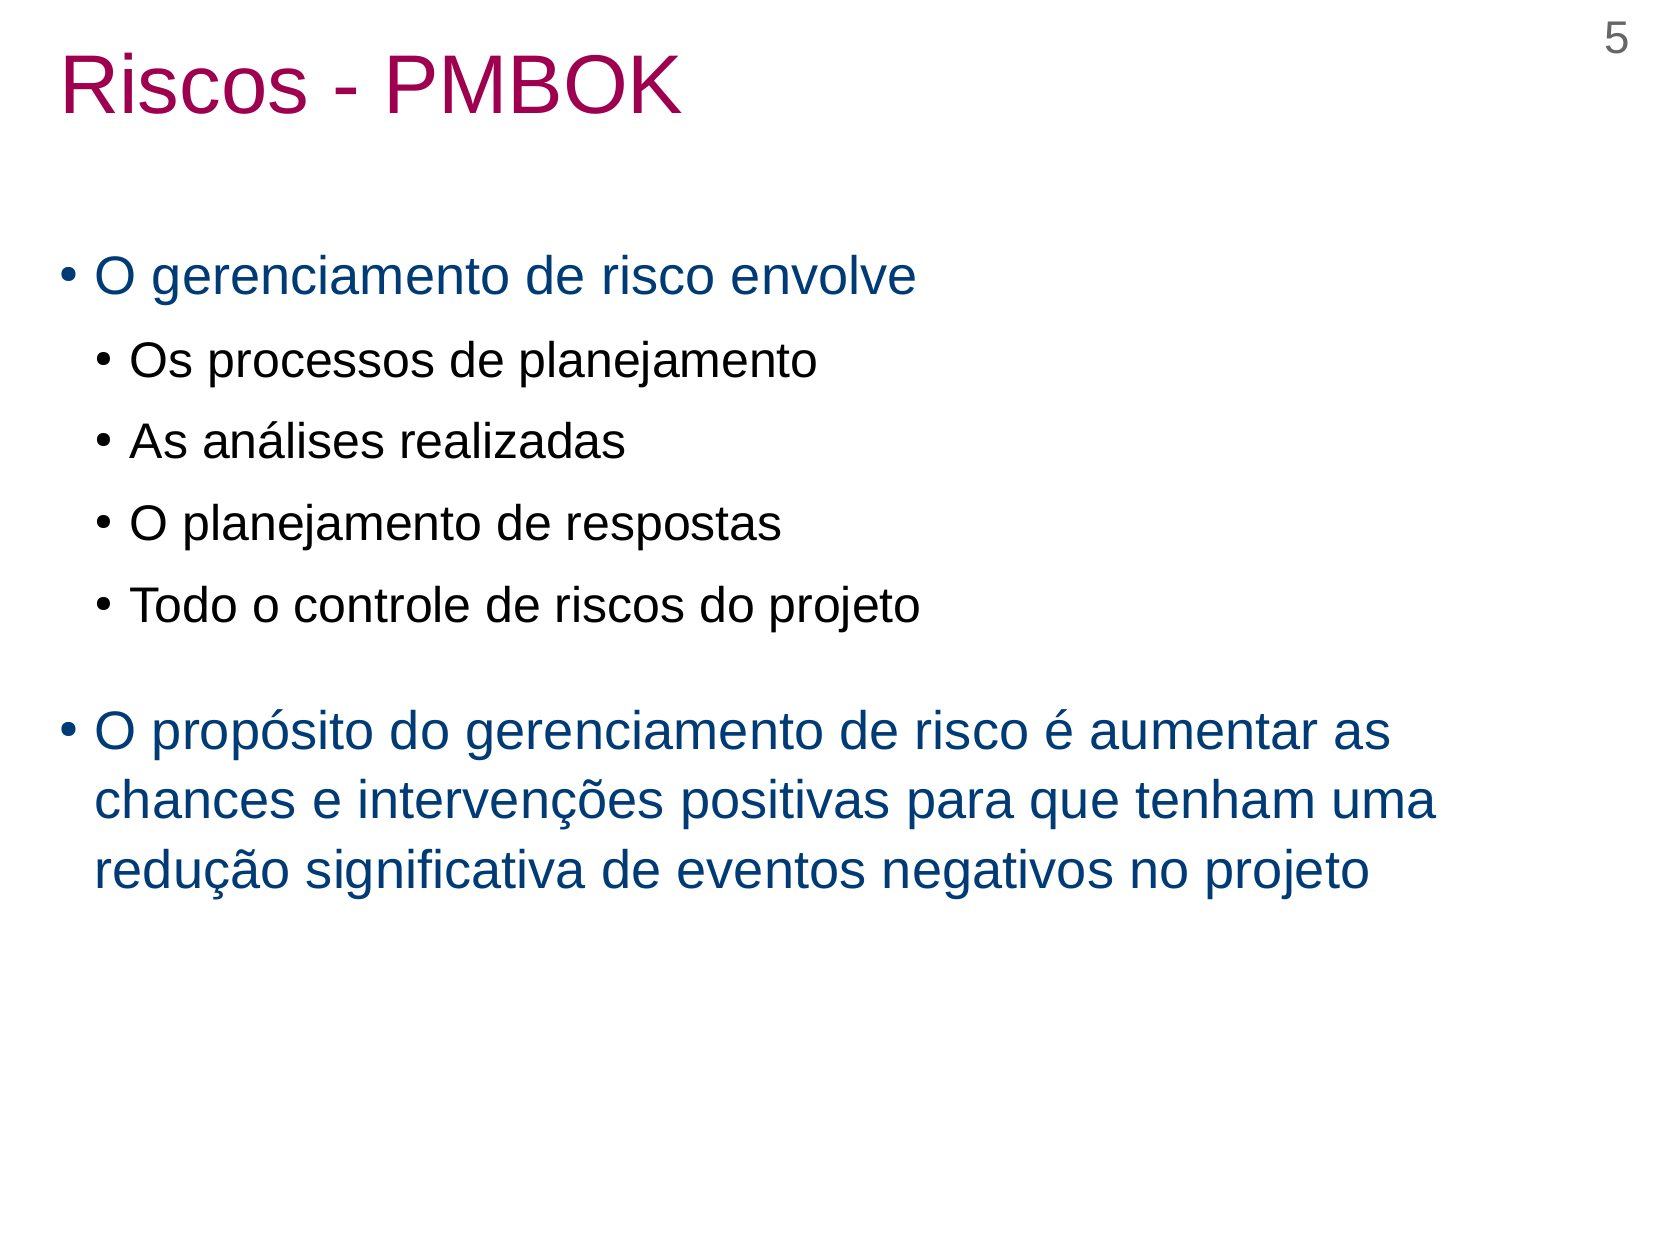

5
# Riscos - PMBOK
O gerenciamento de risco envolve
Os processos de planejamento
As análises realizadas
O planejamento de respostas
Todo o controle de riscos do projeto
O propósito do gerenciamento de risco é aumentar as chances e intervenções positivas para que tenham uma redução significativa de eventos negativos no projeto